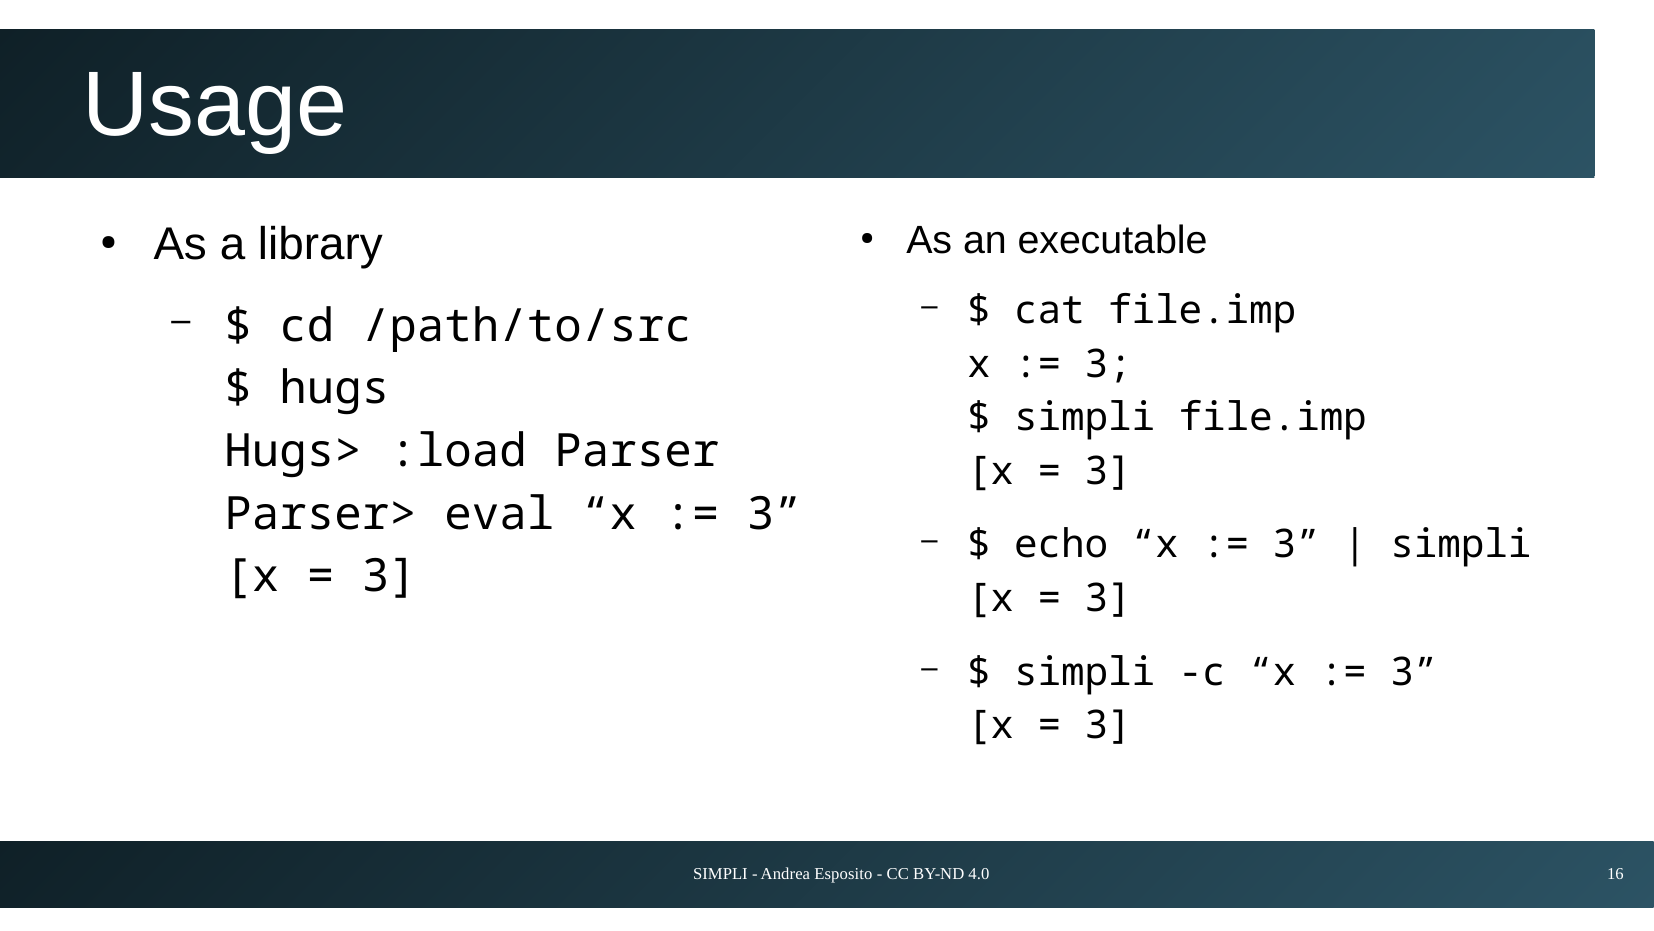

# Usage
As a library
$ cd /path/to/src
$ hugs
Hugs> :load Parser
Parser> eval “x := 3”
[x = 3]
As an executable
$ cat file.imp
x := 3;
$ simpli file.imp
[x = 3]
$ echo “x := 3” | simpli
[x = 3]
$ simpli -c “x := 3”
[x = 3]
SIMPLI - Andrea Esposito - CC BY-ND 4.0
16